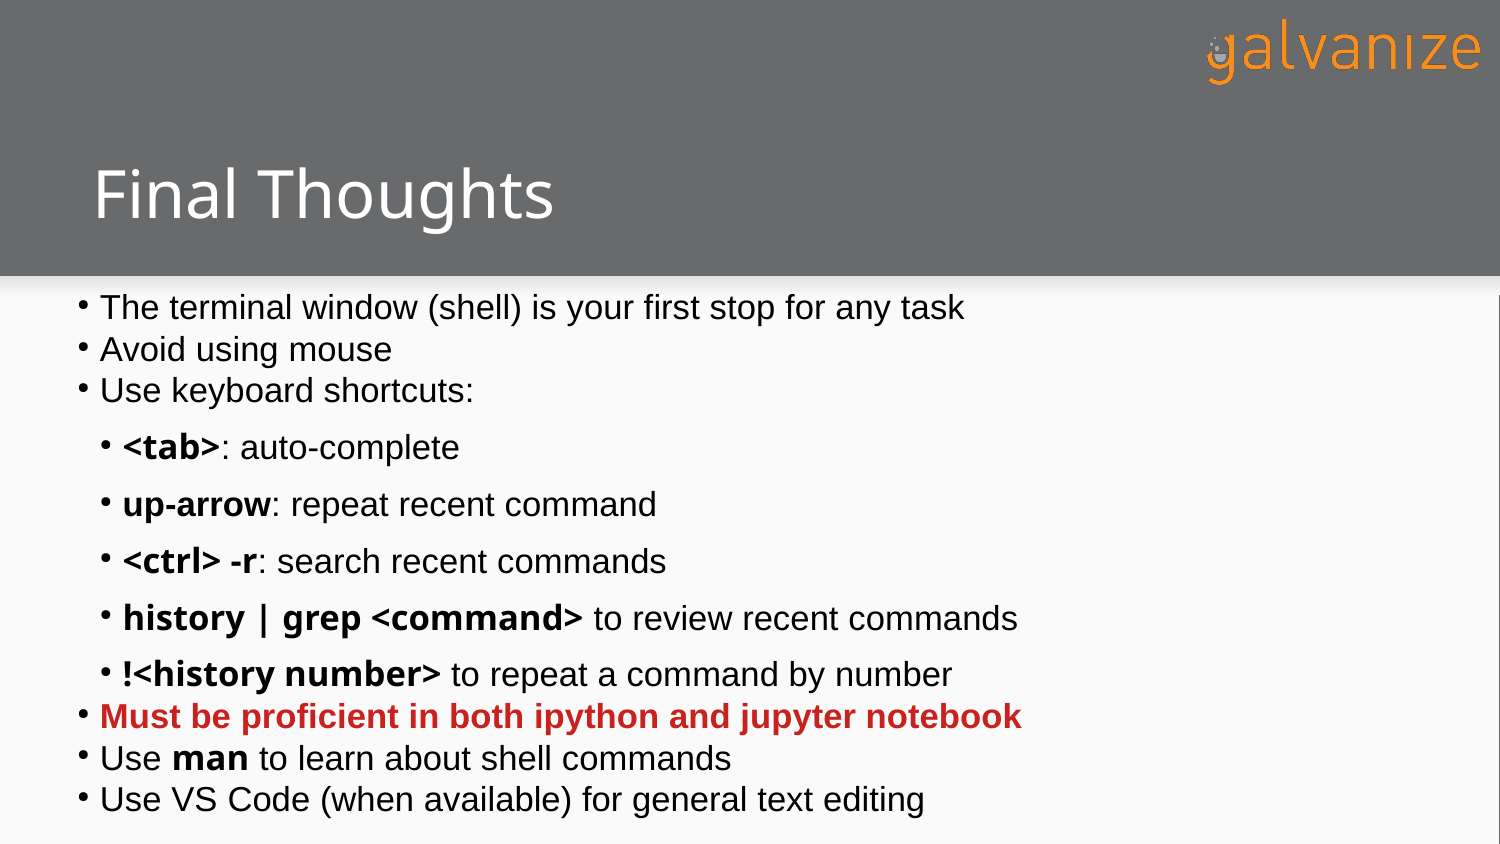

# Final Thoughts
The terminal window (shell) is your first stop for any task
Avoid using mouse
Use keyboard shortcuts:
<tab>: auto-complete
up-arrow: repeat recent command
<ctrl> -r: search recent commands
history | grep <command> to review recent commands
!<history number> to repeat a command by number
Must be proficient in both ipython and jupyter notebook
Use man to learn about shell commands
Use VS Code (when available) for general text editing